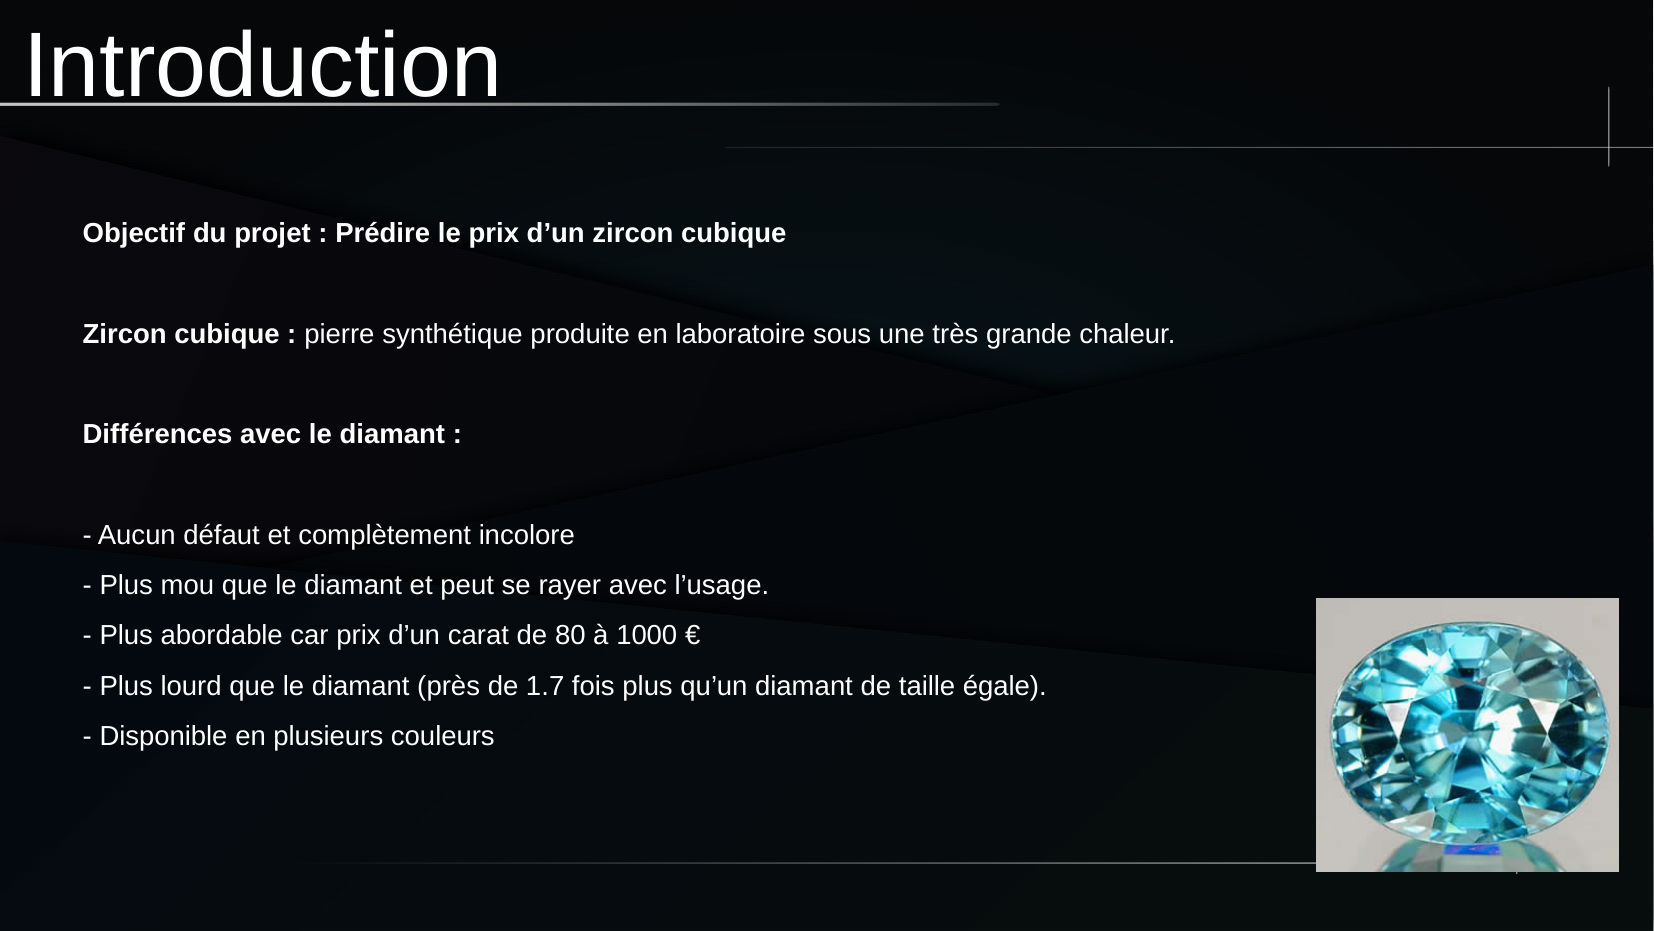

# Introduction
Objectif du projet : Prédire le prix d’un zircon cubique
Zircon cubique : pierre synthétique produite en laboratoire sous une très grande chaleur.
Différences avec le diamant :
- Aucun défaut et complètement incolore
- Plus mou que le diamant et peut se rayer avec l’usage.
- Plus abordable car prix d’un carat de 80 à 1000 €
- Plus lourd que le diamant (près de 1.7 fois plus qu’un diamant de taille égale).
- Disponible en plusieurs couleurs